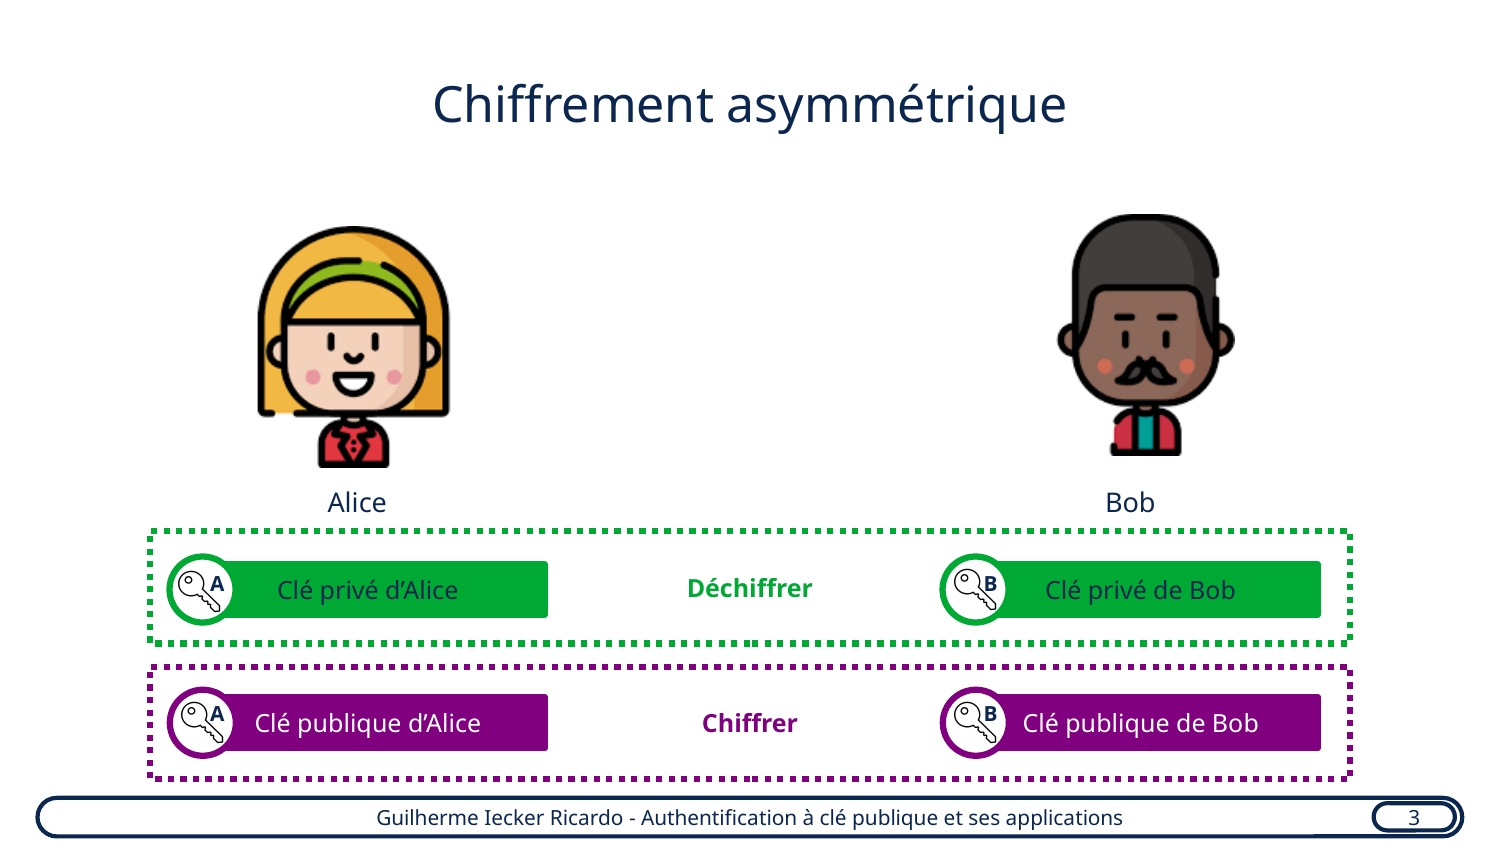

# Chiffrement asymmétrique
Alice
Bob
Déchiffrer
A
B
Clé privé d’Alice
Clé privé de Bob
Chiffrer
A
B
Clé publique d’Alice
Clé publique de Bob
Guilherme Iecker Ricardo - Authentification à clé publique et ses applications
3